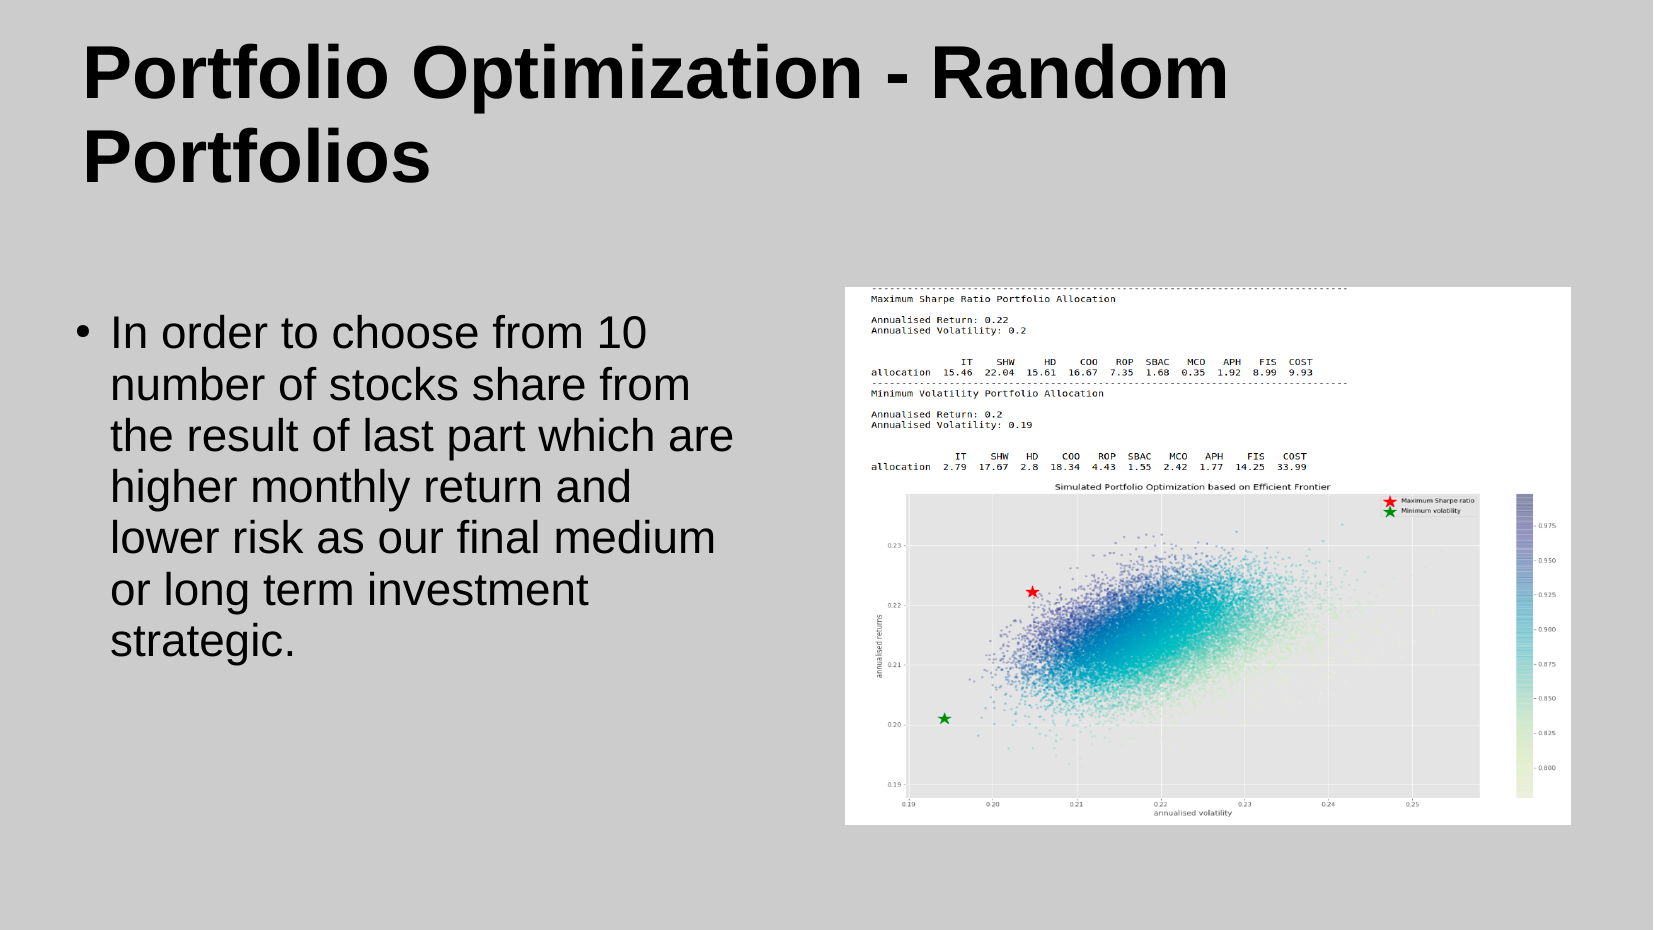

# Portfolio Optimization - Random Portfolios
In order to choose from 10 number of stocks share from the result of last part which are higher monthly return and lower risk as our final medium or long term investment strategic.